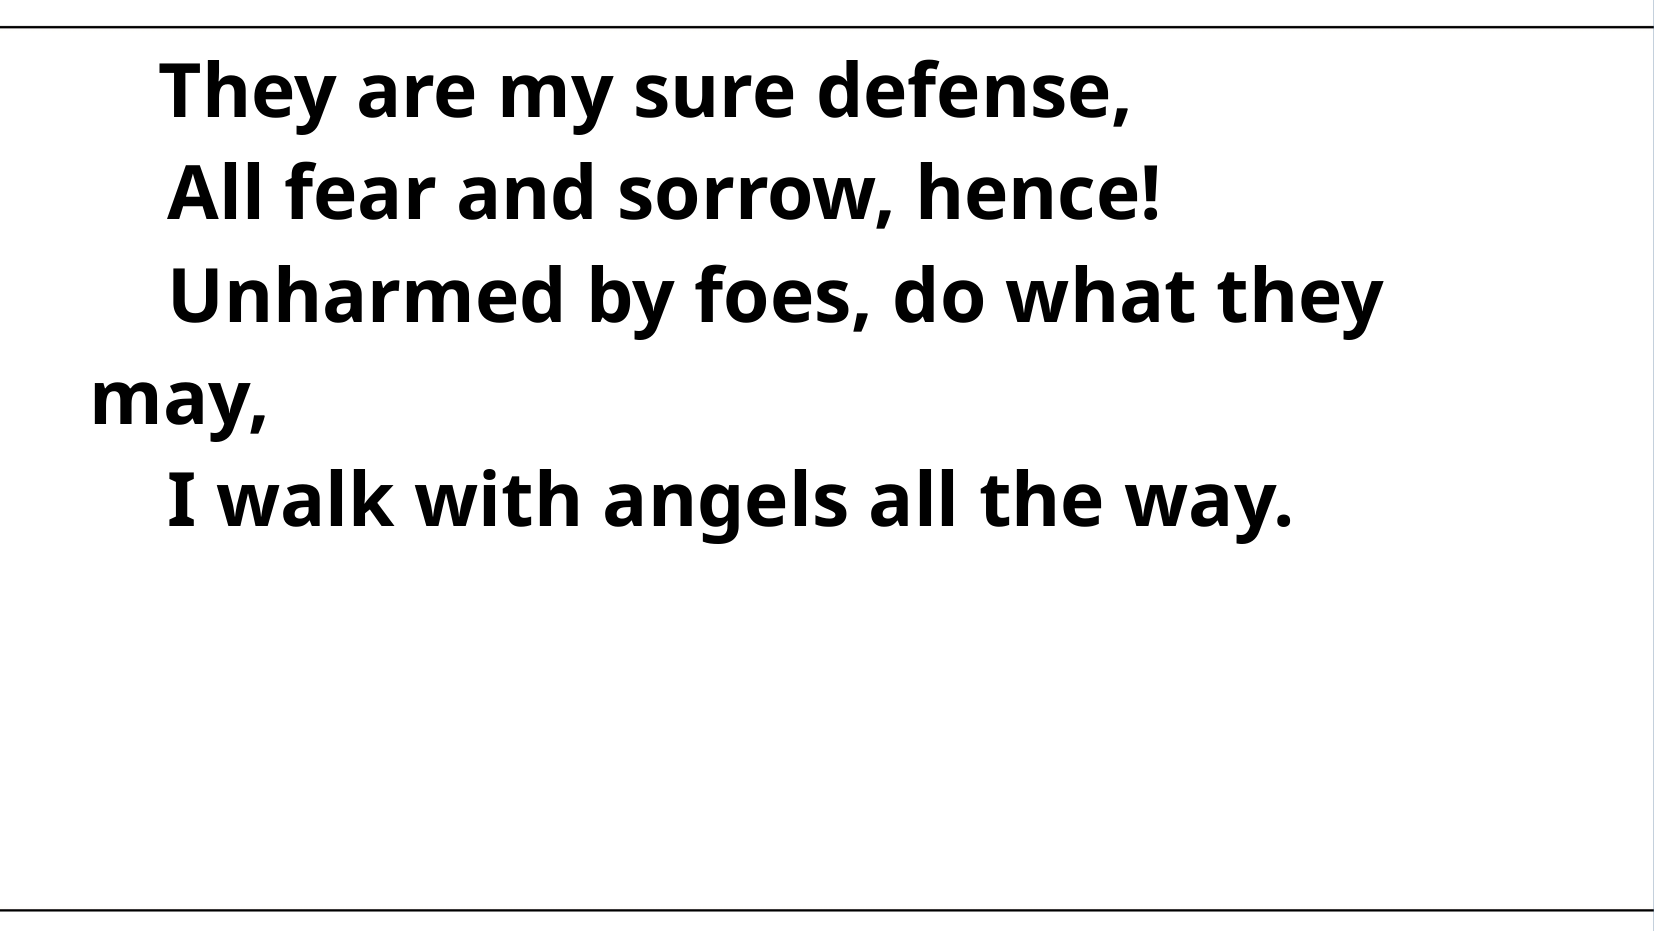

They are my sure defense,
 All fear and sorrow, hence!
 Unharmed by foes, do what they may,
 I walk with angels all the way.